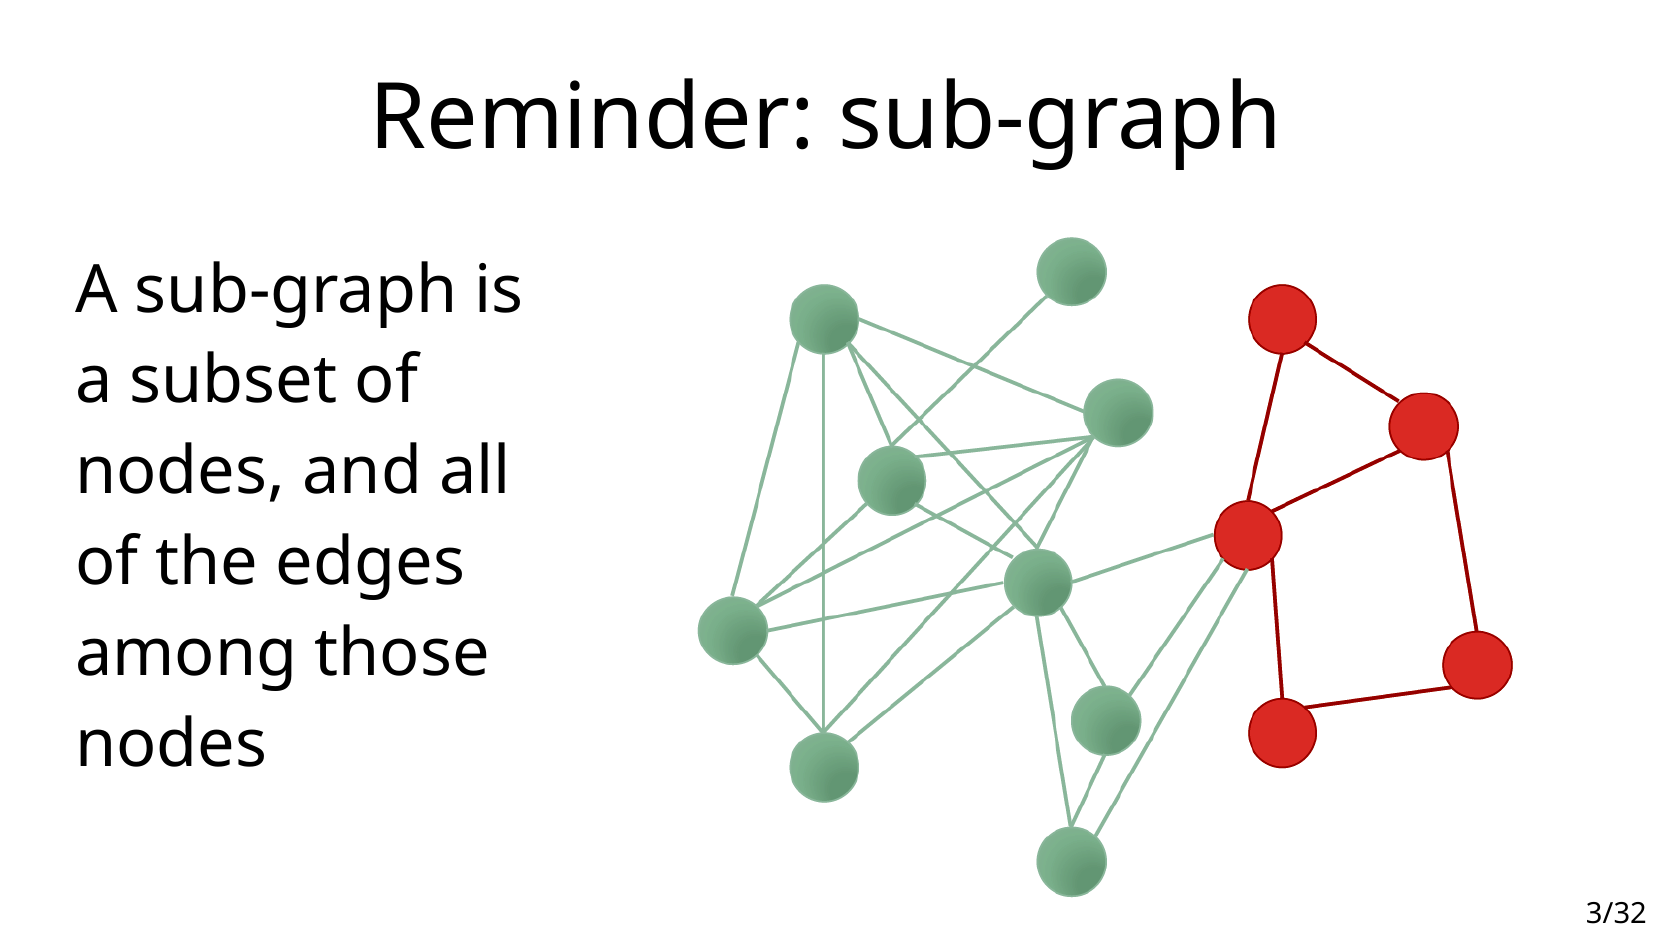

# Reminder: sub-graph
A sub-graph is a subset of nodes, and all of the edges among those nodes
3